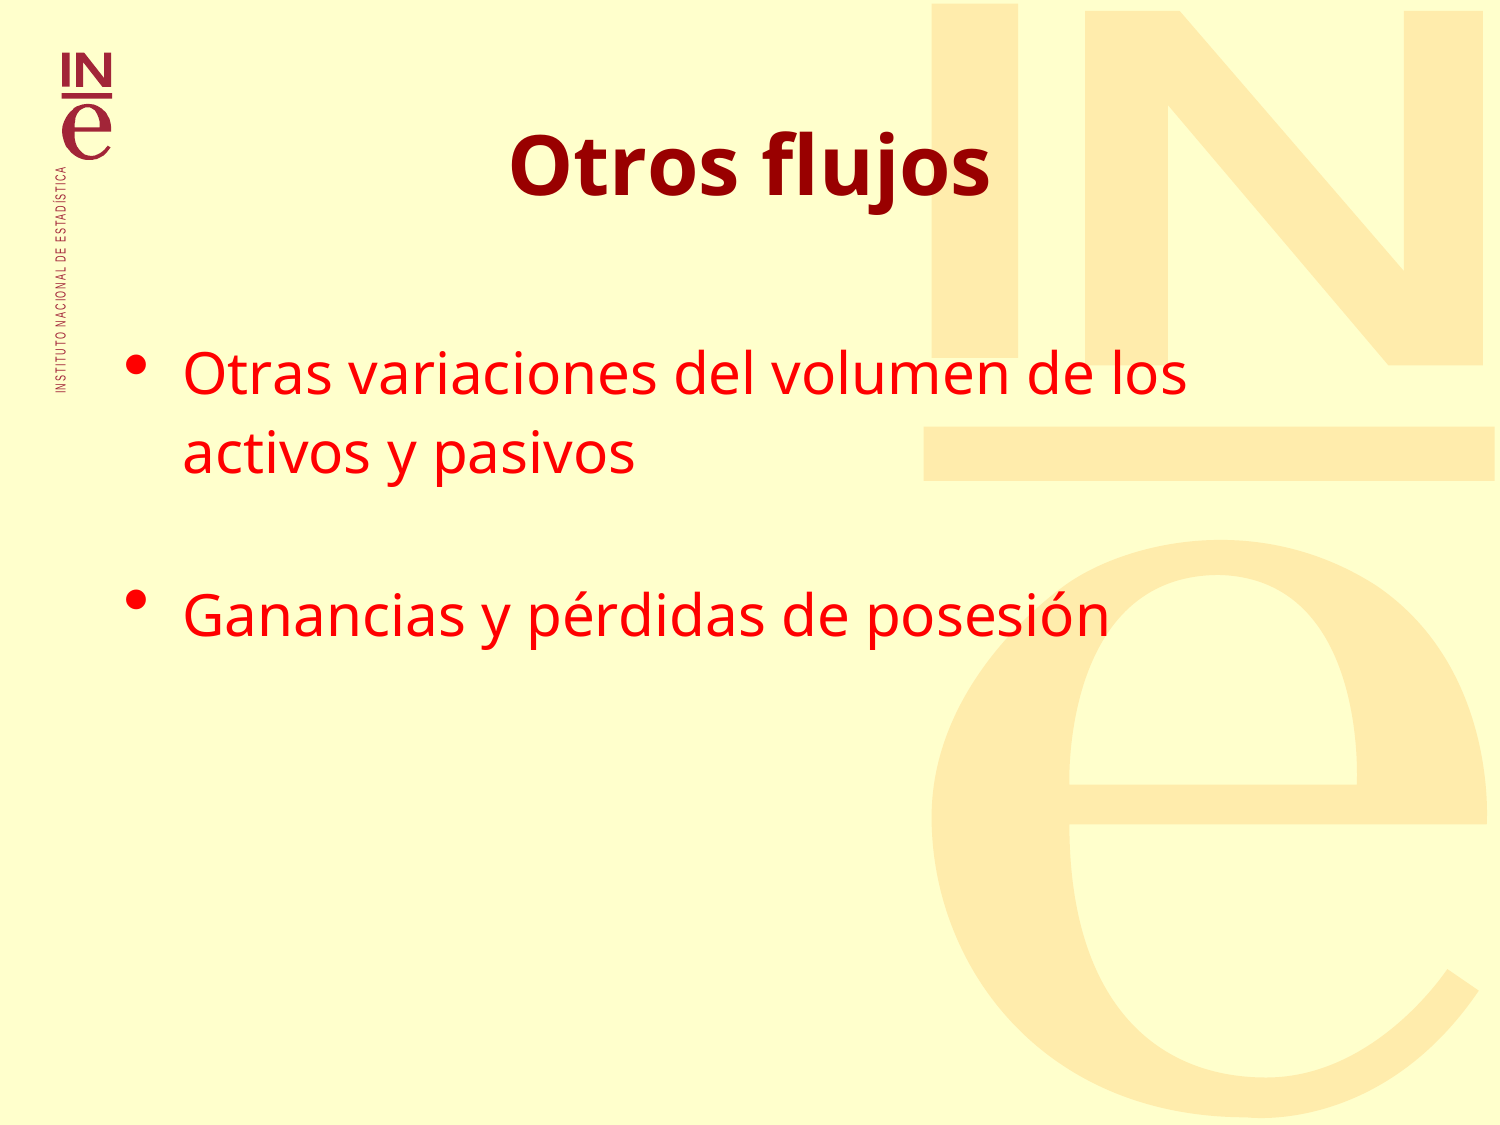

# Otros flujos
Otras variaciones del volumen de los activos y pasivos
Ganancias y pérdidas de posesión